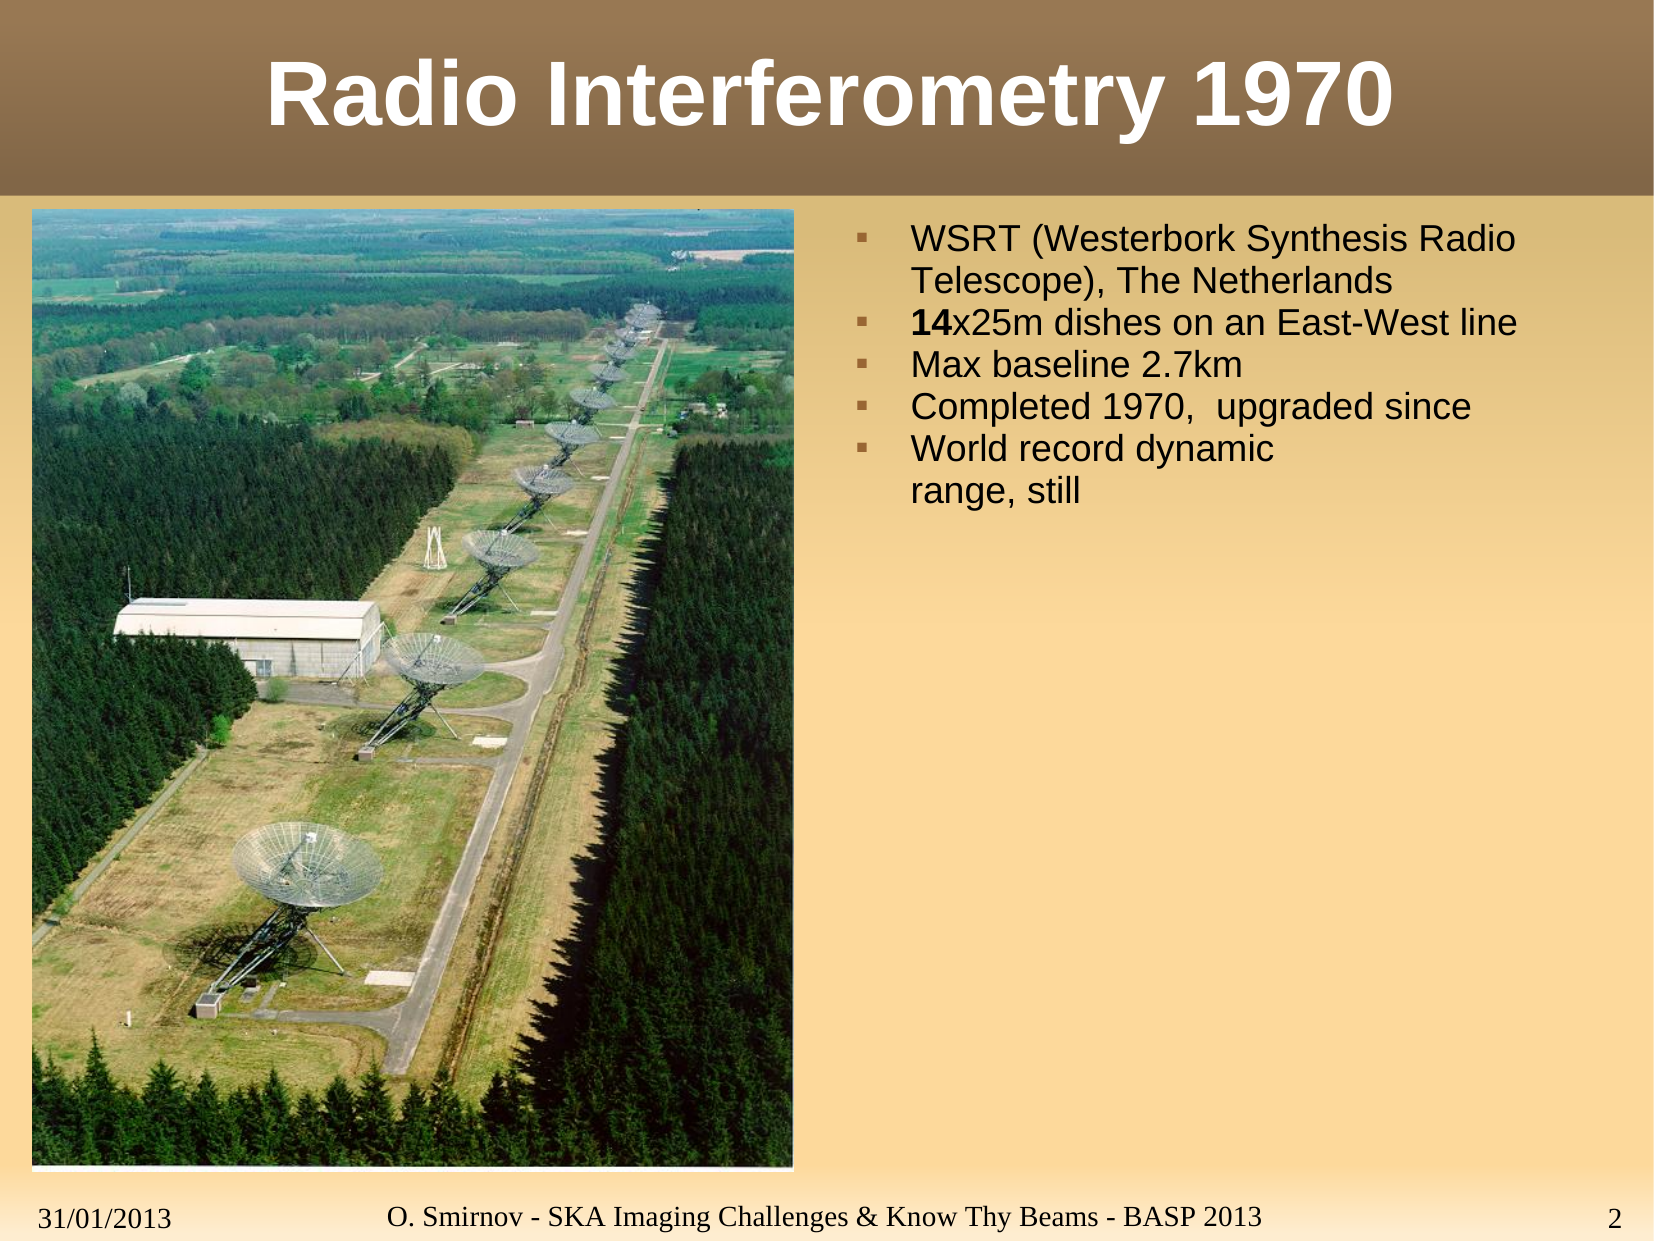

Radio Interferometry 1970
WSRT (Westerbork Synthesis Radio Telescope), The Netherlands
14x25m dishes on an East-West line
Max baseline 2.7km
Completed 1970, upgraded since
World record dynamic
range, still
#
O. Smirnov - SKA Imaging Challenges & Know Thy Beams - BASP 2013
31/01/2013
2